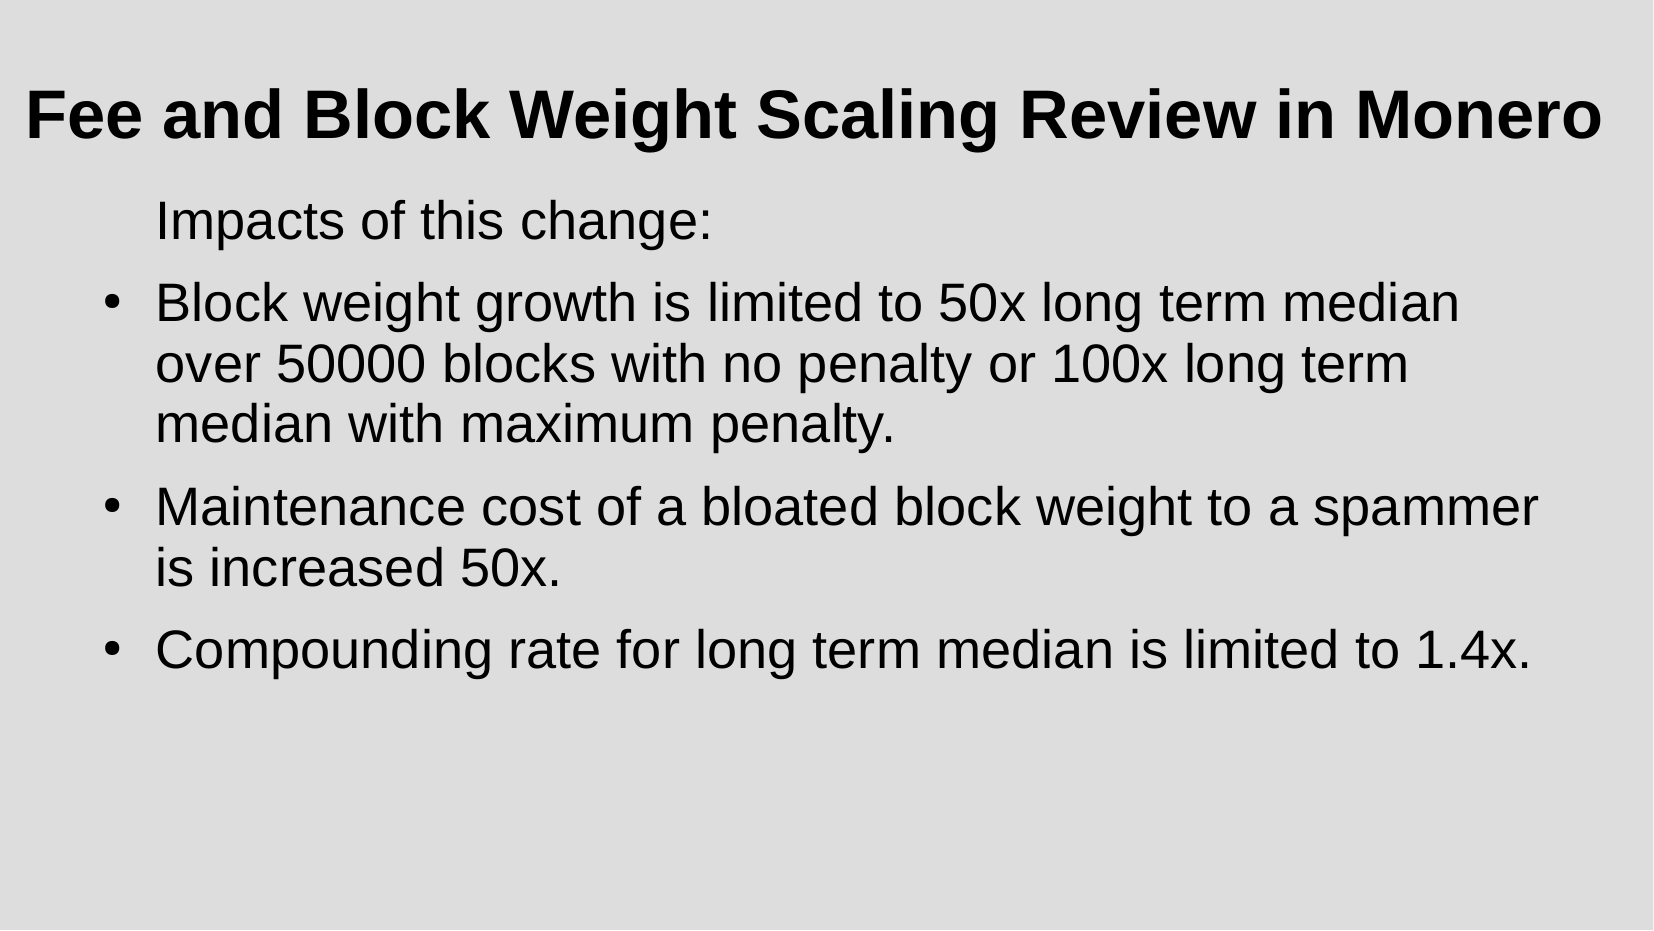

# Fee and Block Weight Scaling Review in Monero
Impacts of this change:
Block weight growth is limited to 50x long term median over 50000 blocks with no penalty or 100x long term median with maximum penalty.
Maintenance cost of a bloated block weight to a spammer is increased 50x.
Compounding rate for long term median is limited to 1.4x.